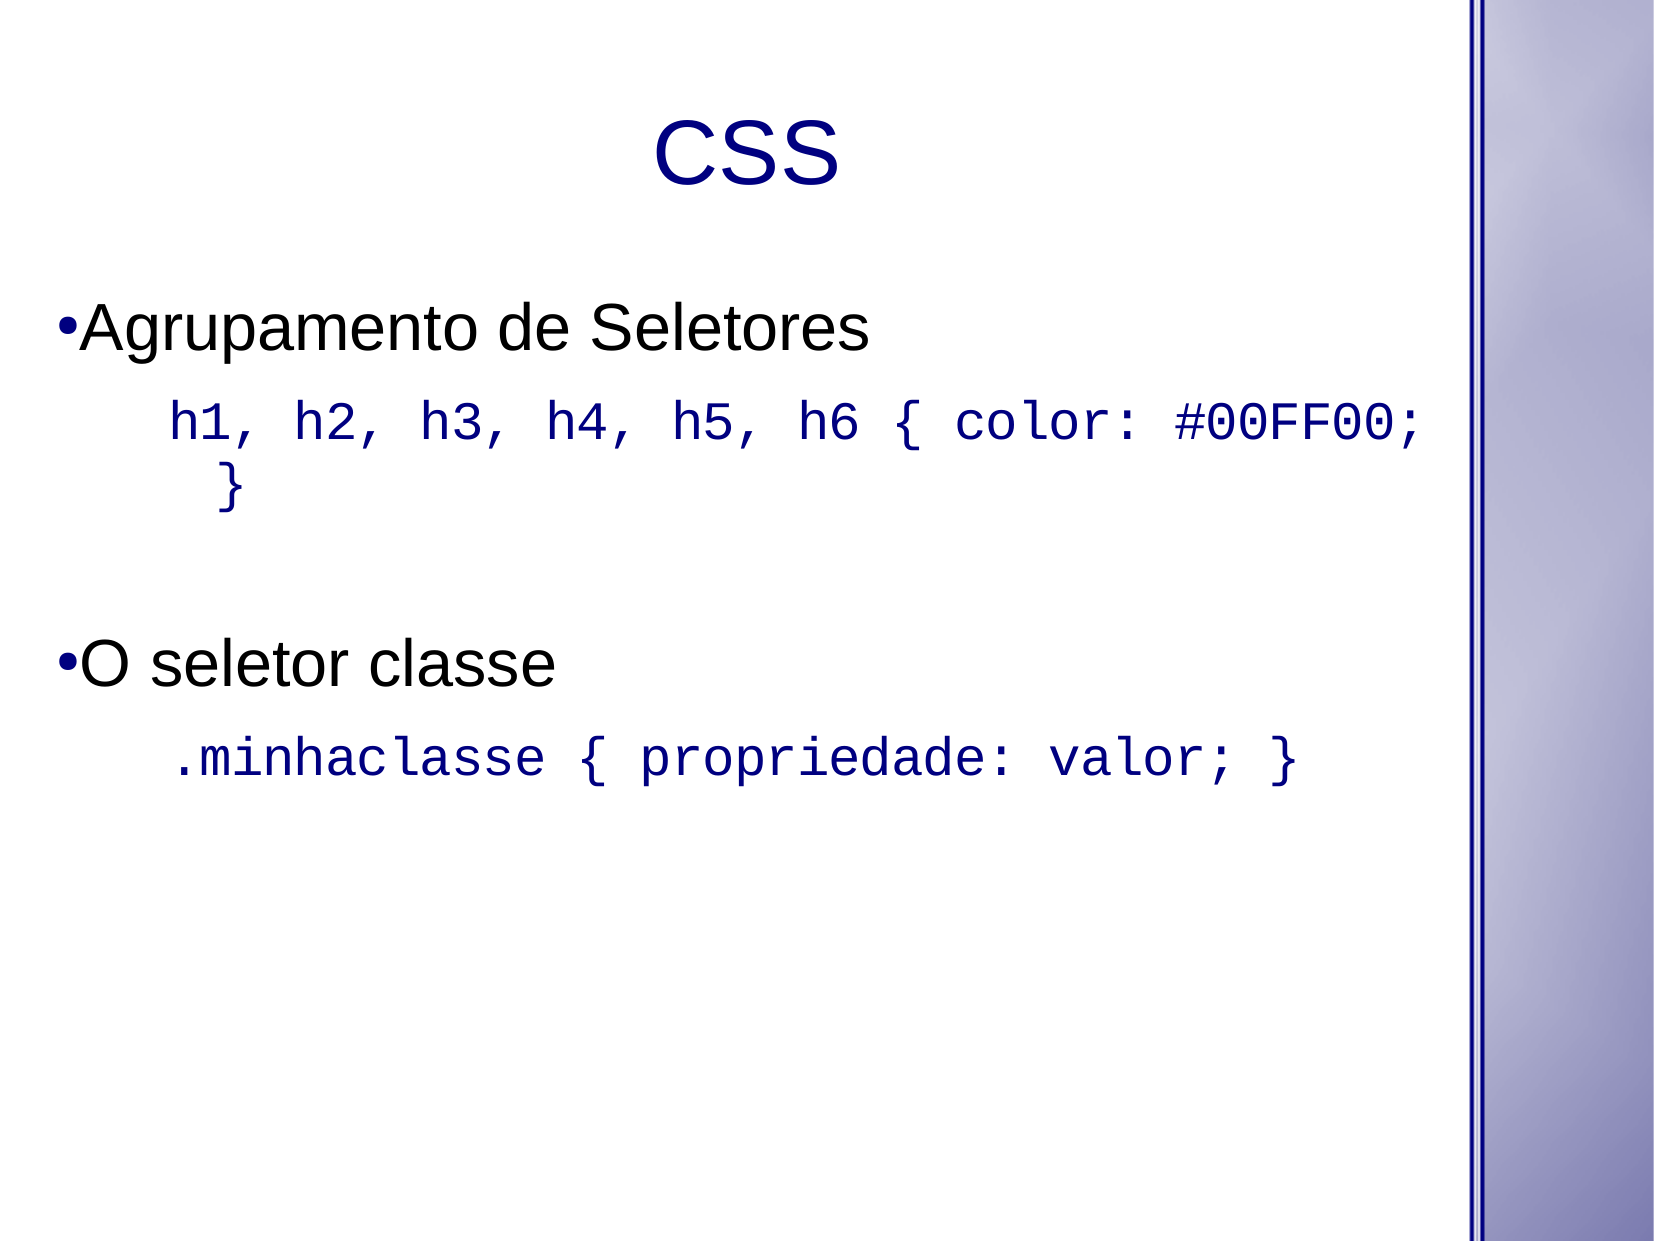

# CSS
Agrupamento de Seletores
h1, h2, h3, h4, h5, h6 { color: #00FF00; }
O seletor classe
.minhaclasse { propriedade: valor; }